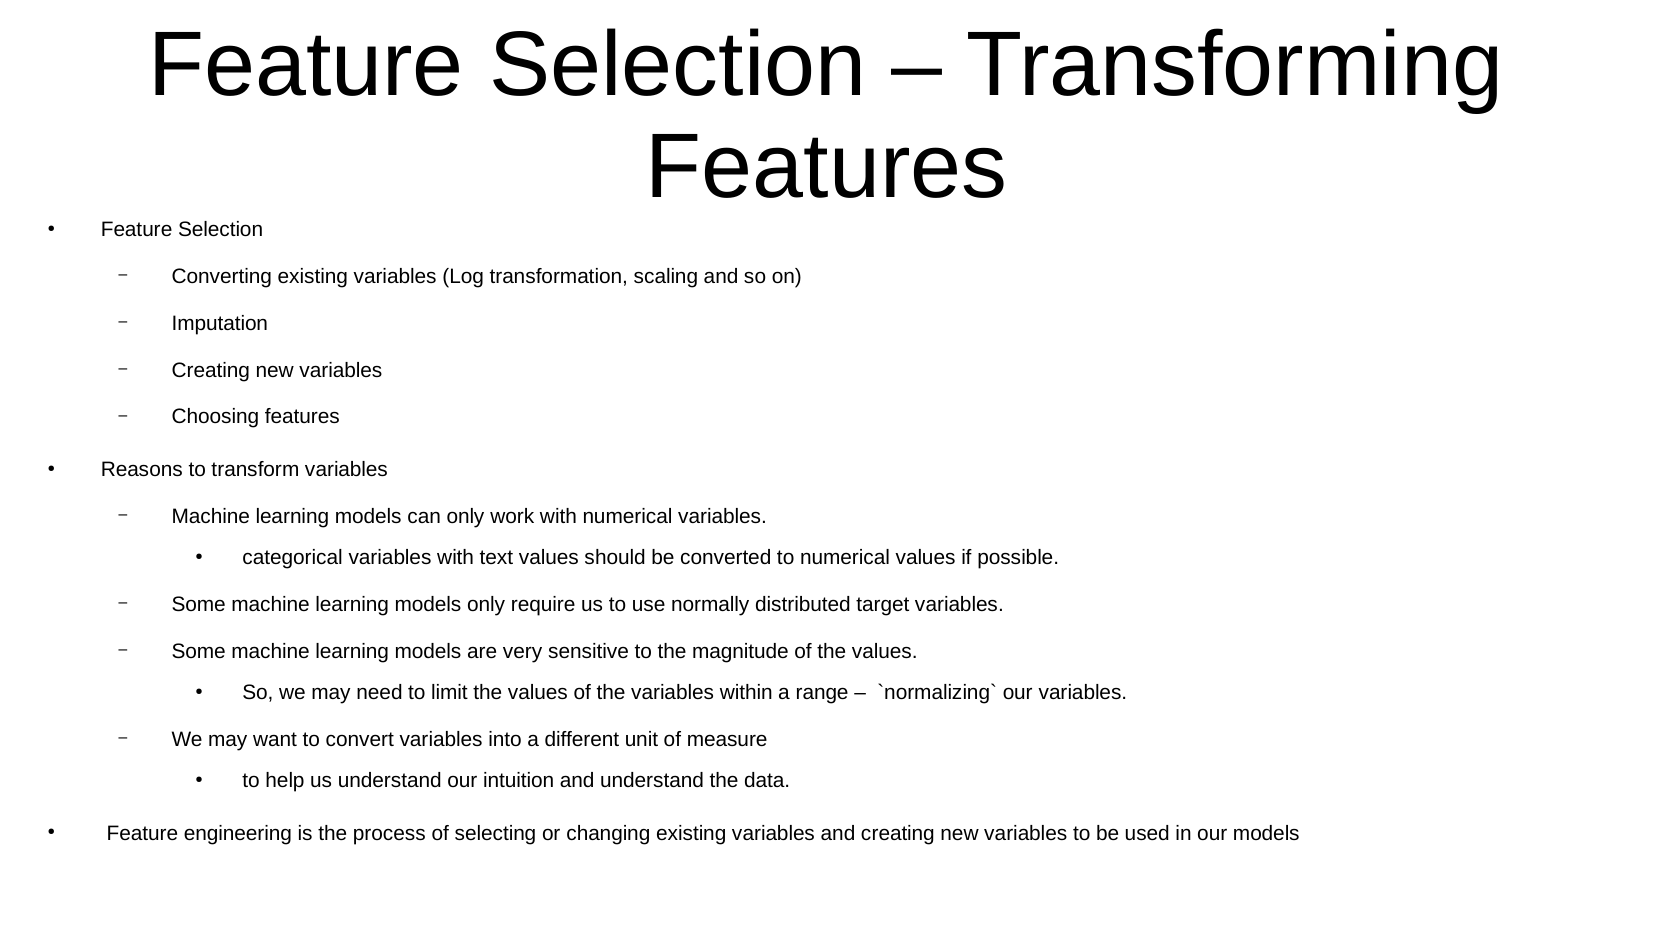

# Feature Selection – Transforming Features
Feature Selection
Converting existing variables (Log transformation, scaling and so on)
Imputation
Creating new variables
Choosing features
Reasons to transform variables
Machine learning models can only work with numerical variables.
categorical variables with text values should be converted to numerical values if possible.
Some machine learning models only require us to use normally distributed target variables.
Some machine learning models are very sensitive to the magnitude of the values.
So, we may need to limit the values of the variables within a range – `normalizing` our variables.
We may want to convert variables into a different unit of measure
to help us understand our intuition and understand the data.
 Feature engineering is the process of selecting or changing existing variables and creating new variables to be used in our models